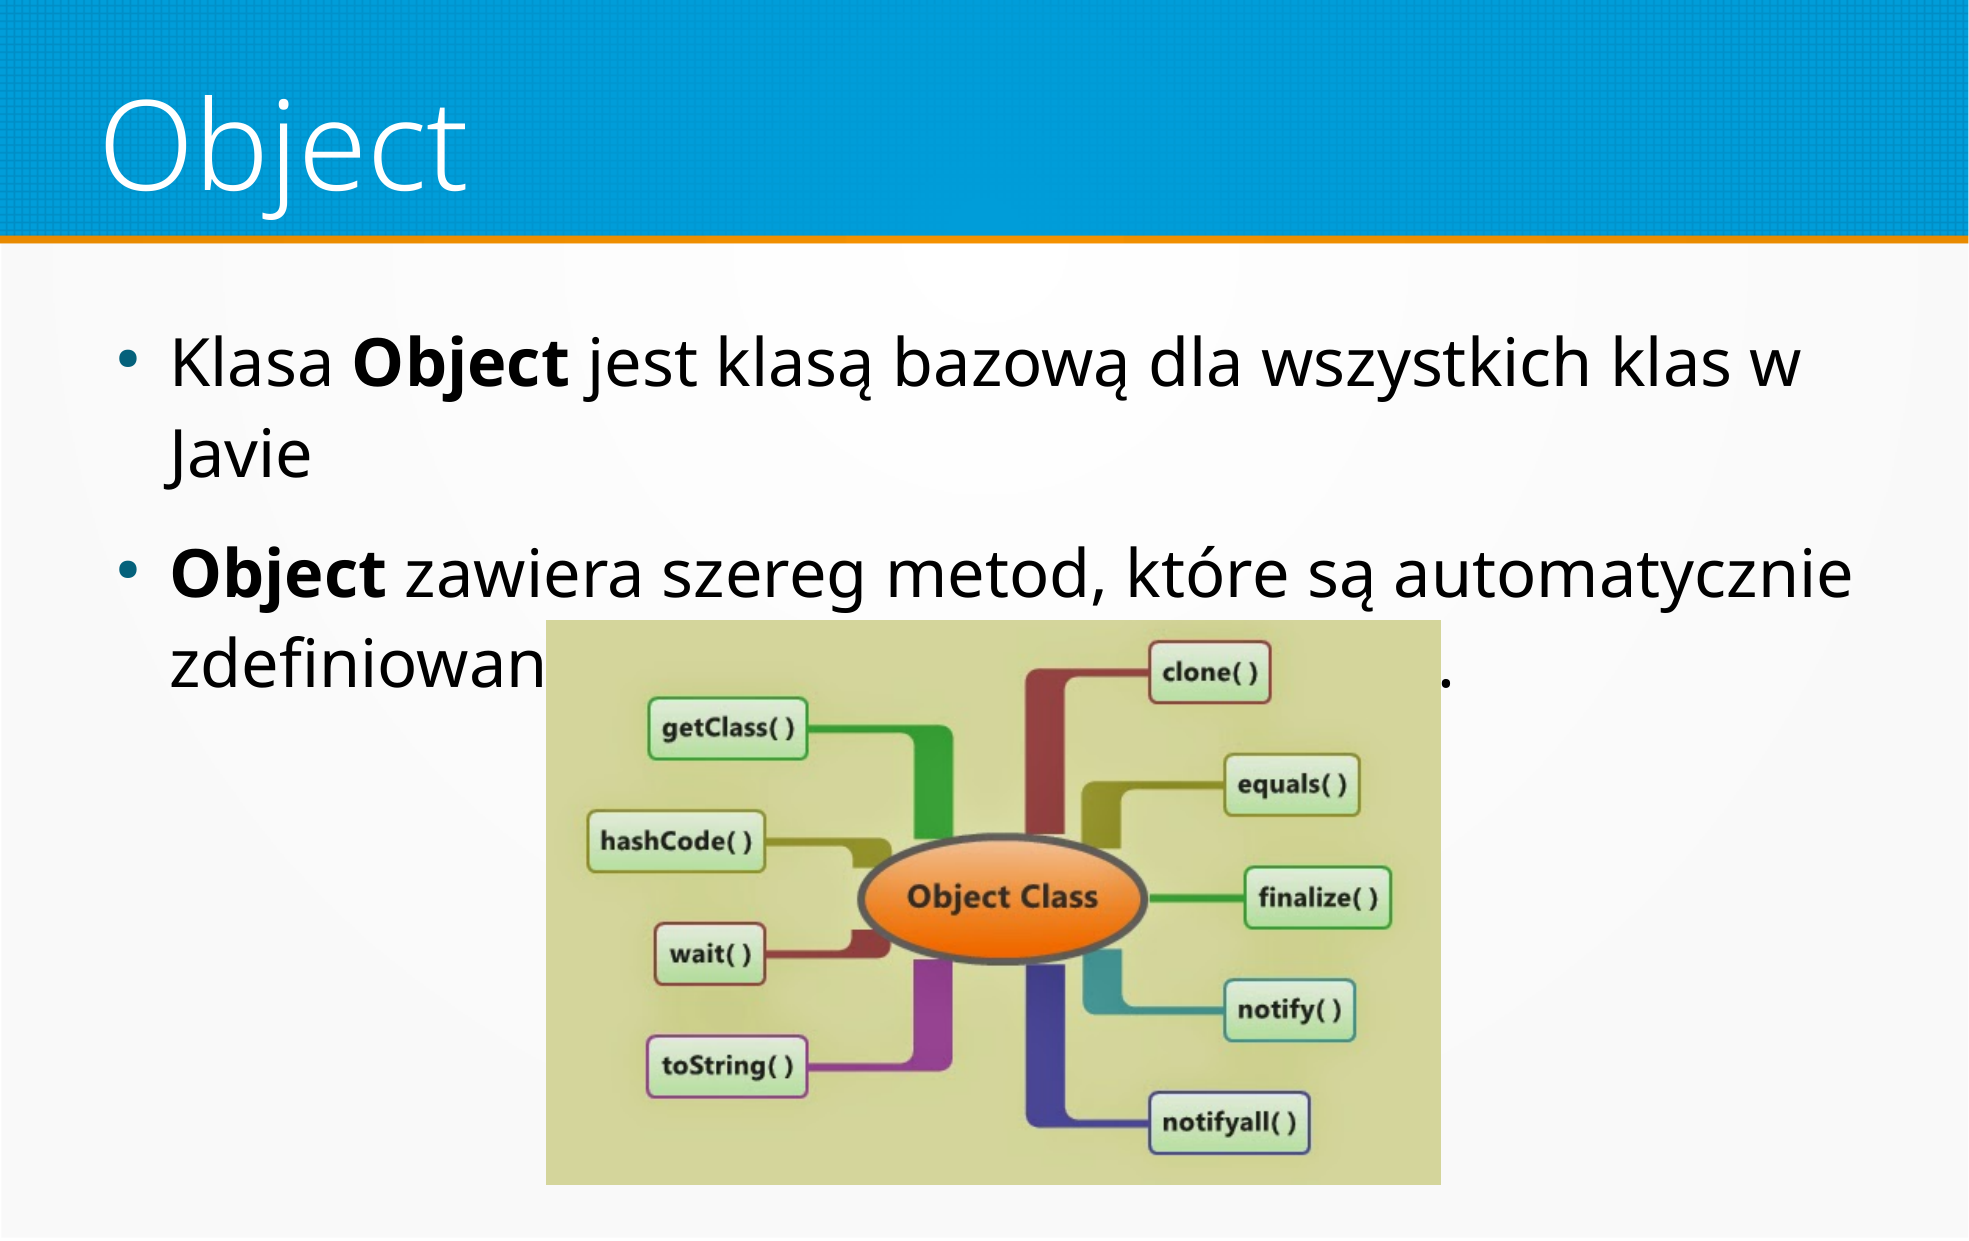

# Object
Klasa Object jest klasą bazową dla wszystkich klas w Javie
Object zawiera szereg metod, które są automatycznie zdefiniowane w każdej utworzonej klasie.